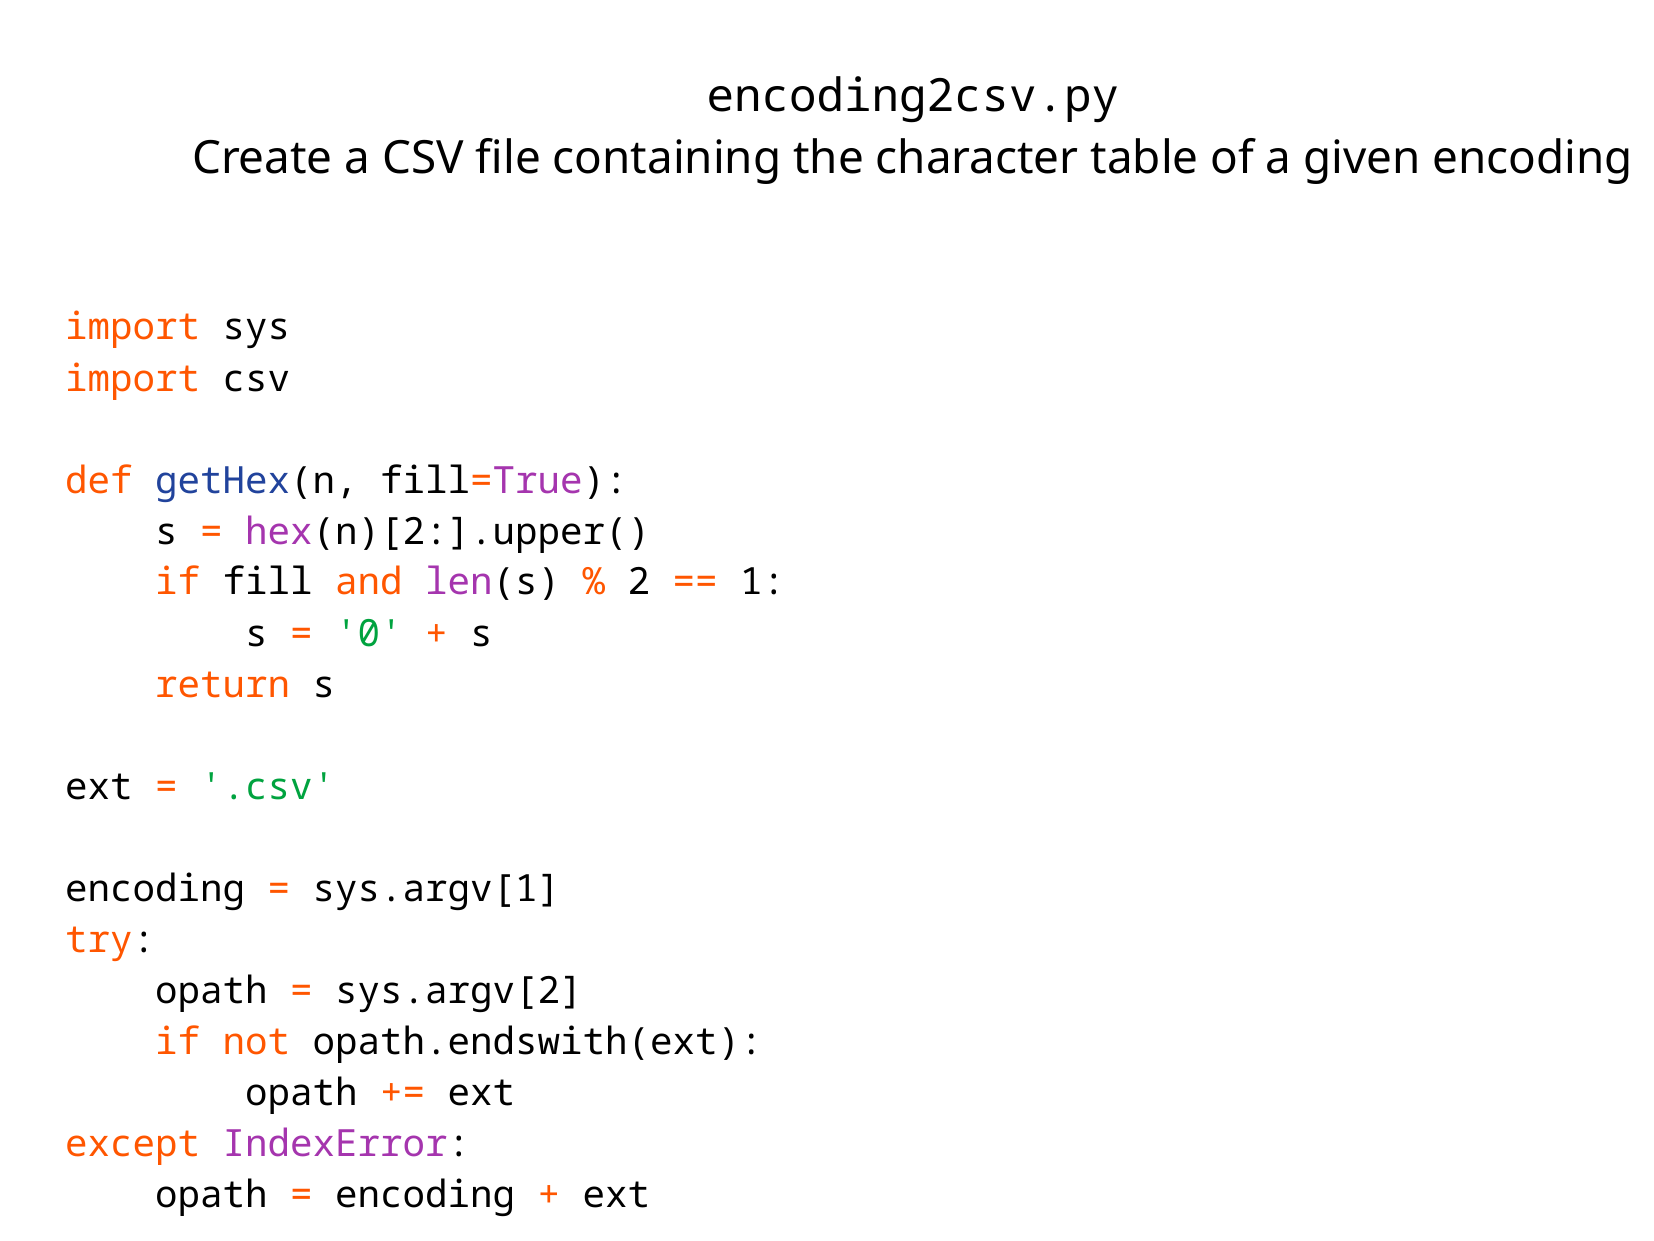

encoding2csv.py
Create a CSV file containing the character table of a given encoding
import sys
import csv
def getHex(n, fill=True):
 s = hex(n)[2:].upper()
 if fill and len(s) % 2 == 1:
 s = '0' + s
 return s
ext = '.csv'
encoding = sys.argv[1]
try:
 opath = sys.argv[2]
 if not opath.endswith(ext):
 opath += ext
except IndexError:
 opath = encoding + ext
writer = csv.writer(open(opath, 'wb'))